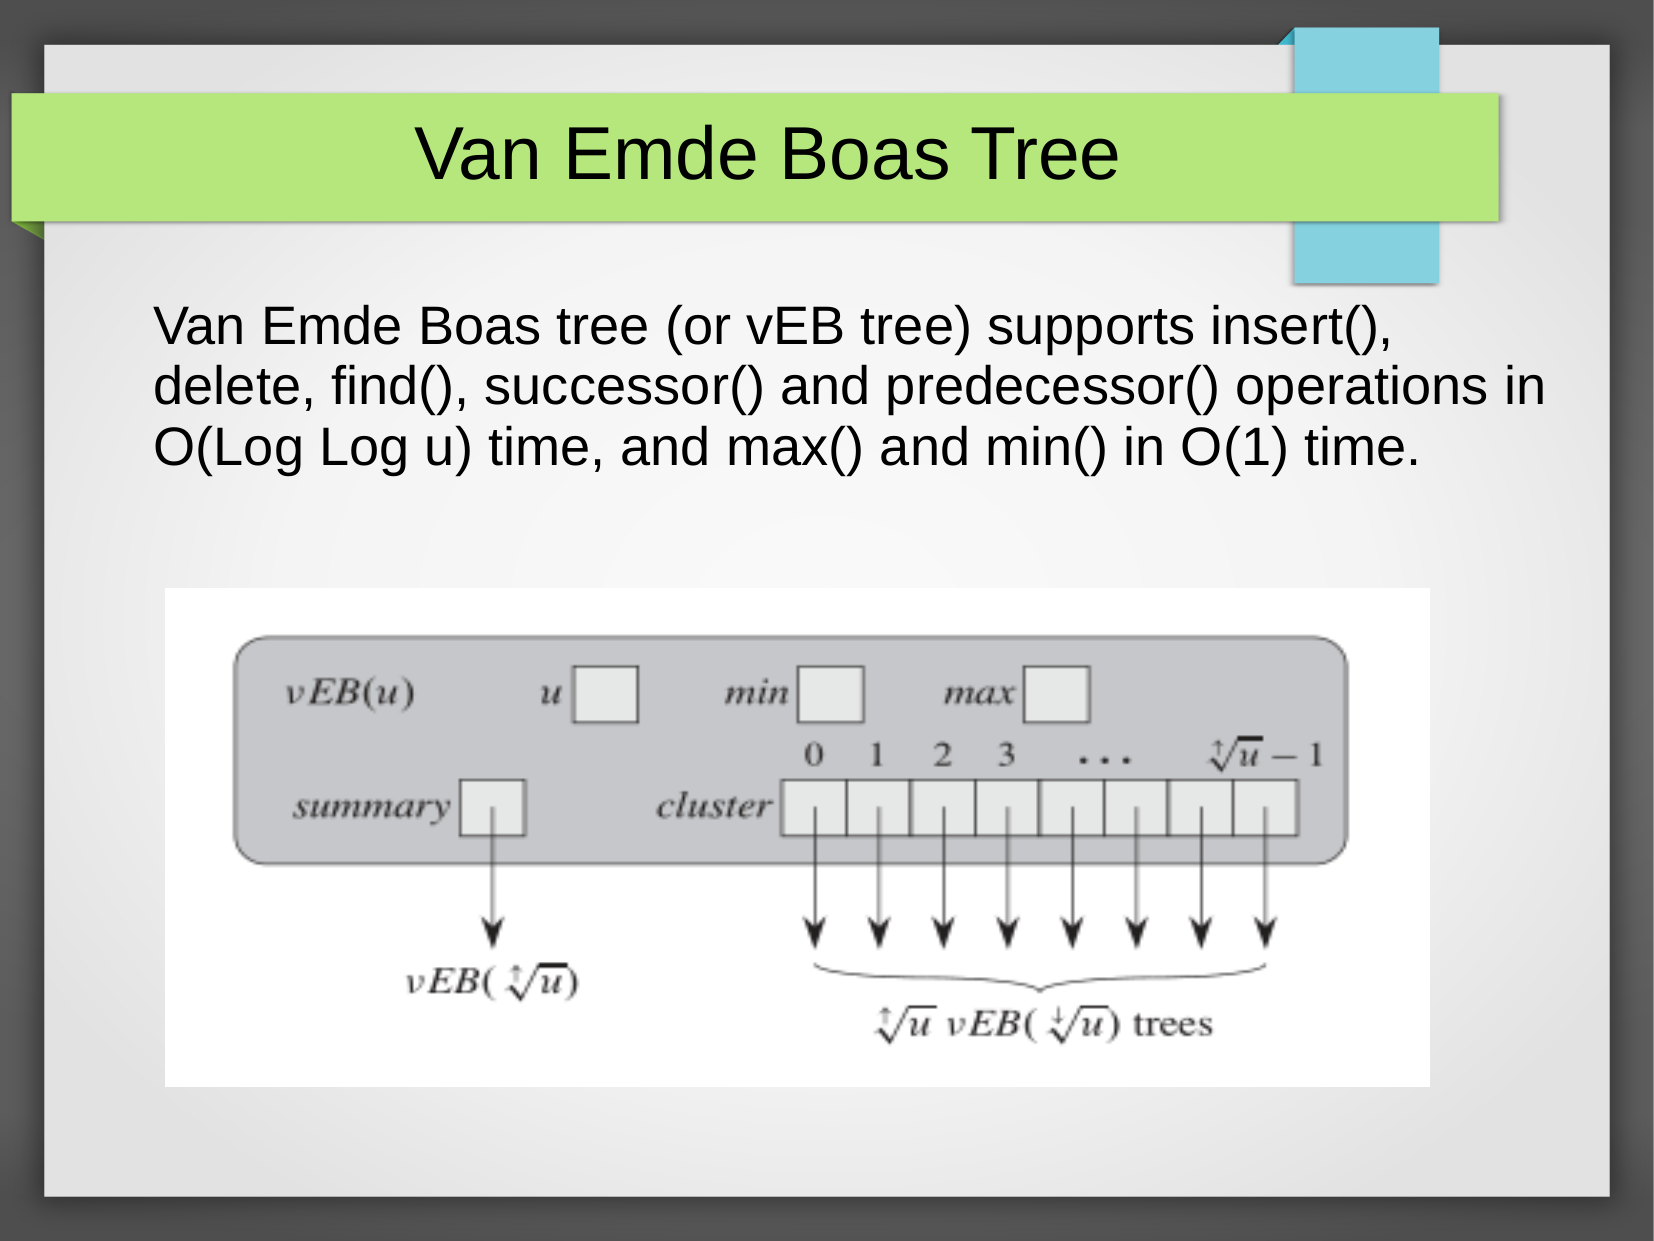

# Van Emde Boas Tree
Van Emde Boas tree (or vEB tree) supports insert(), delete, find(), successor() and predecessor() operations in O(Log Log u) time, and max() and min() in O(1) time.